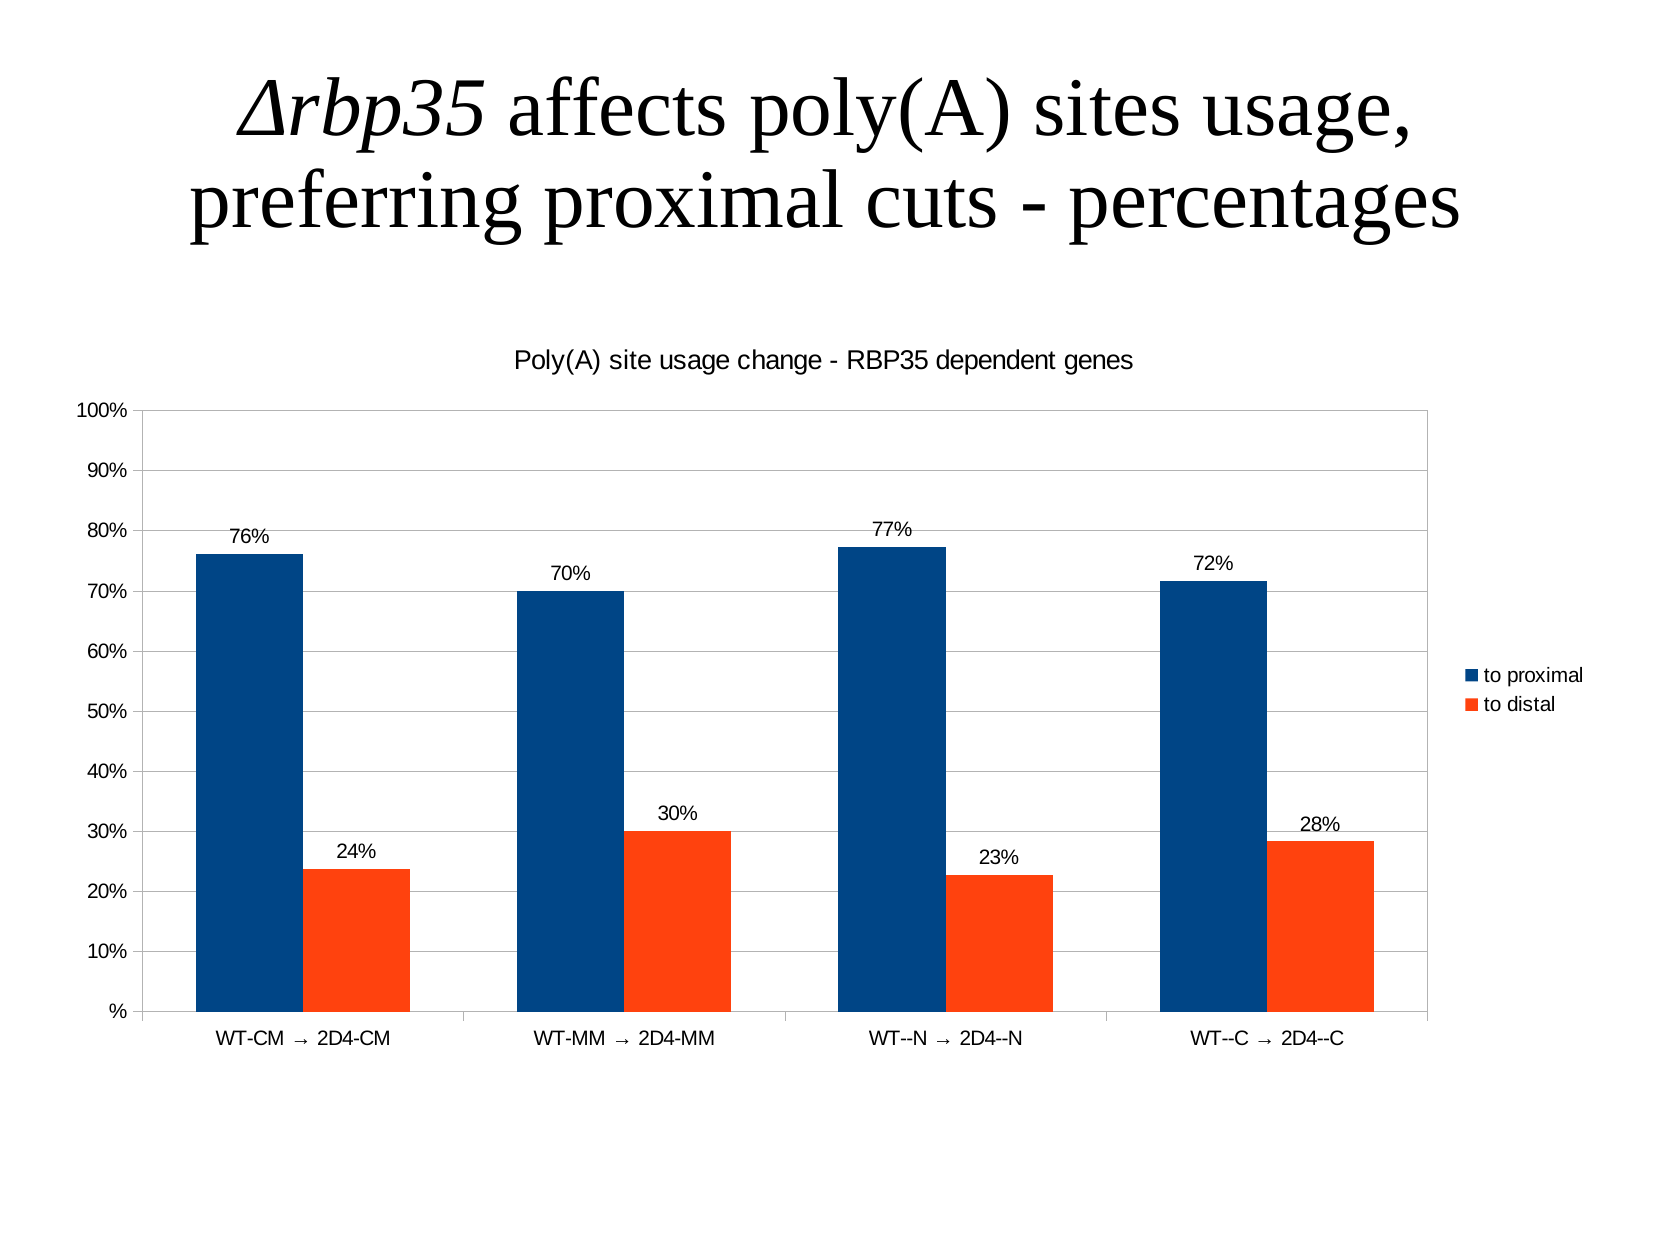

# Δrbp35 affects poly(A) sites usage, preferring proximal cuts - percentages
### Chart: Poly(A) site usage change - RBP35 dependent genes
| Category | to proximal | to distal |
|---|---|---|
| WT-CM → 2D4-CM | 0.762025316456 | 0.237974683544 |
| WT-MM → 2D4-MM | 0.699394754539 | 0.300605245461 |
| WT--N → 2D4--N | 0.772934287573 | 0.227065712427 |
| WT--C → 2D4--C | 0.716814159292 | 0.283185840708 |